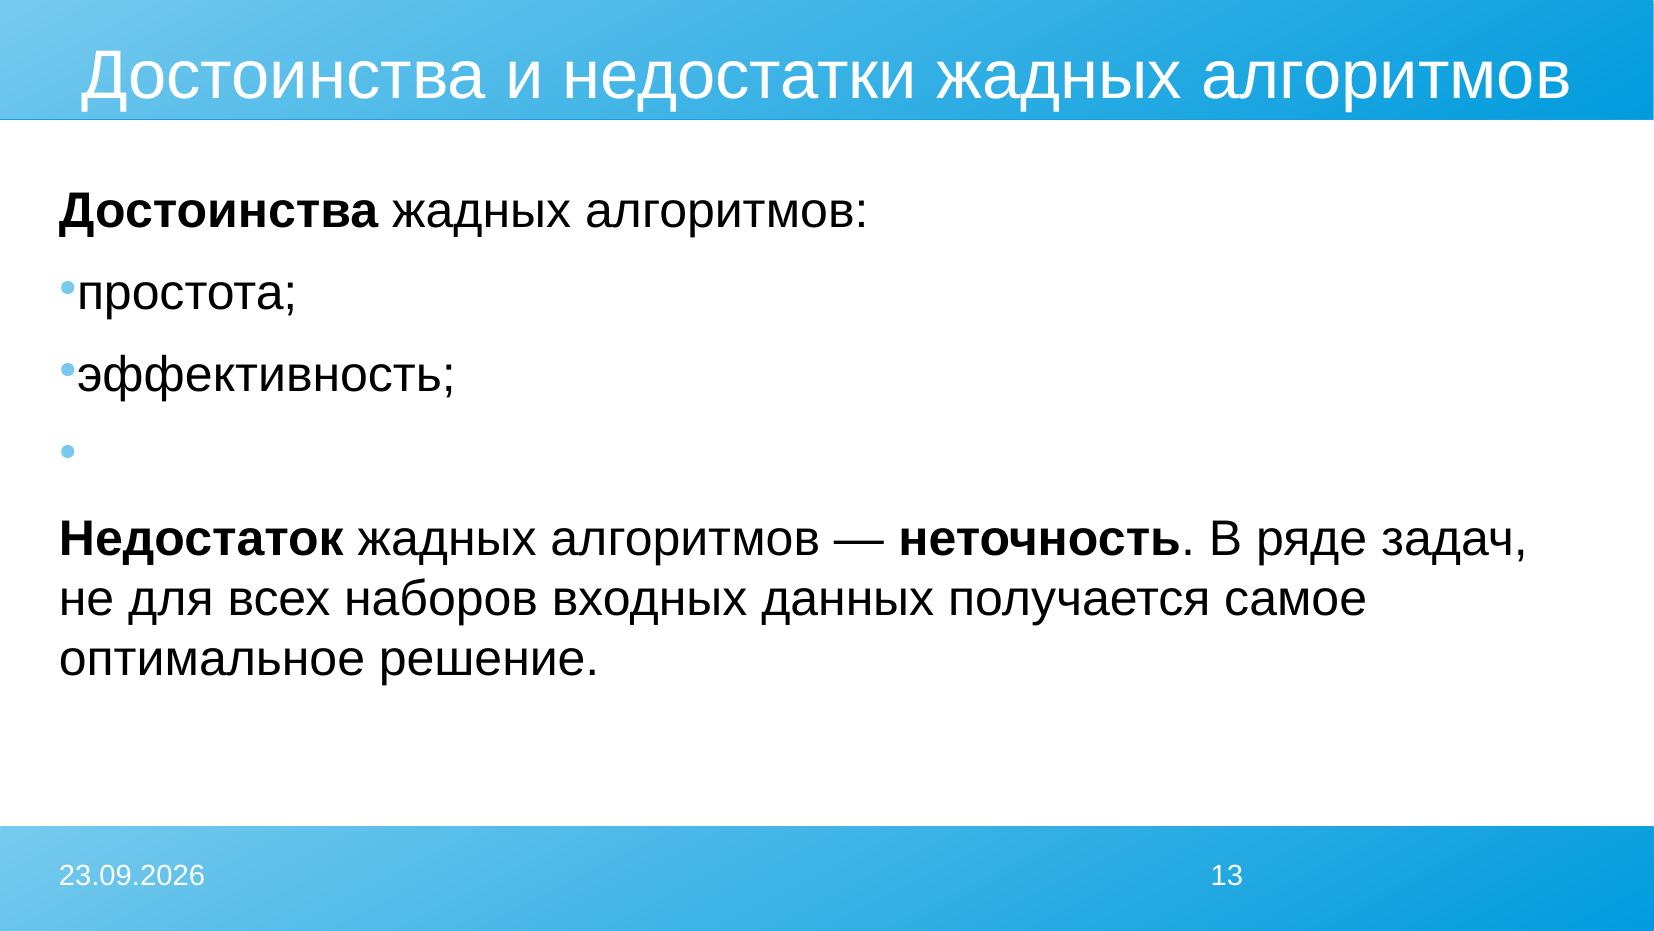

# Достоинства и недостатки жадных алгоритмов
Достоинства жадных алгоритмов:
простота;
эффективность;
Недостаток жадных алгоритмов — неточность. В ряде задач, не для всех наборов входных данных получается самое оптимальное решение.